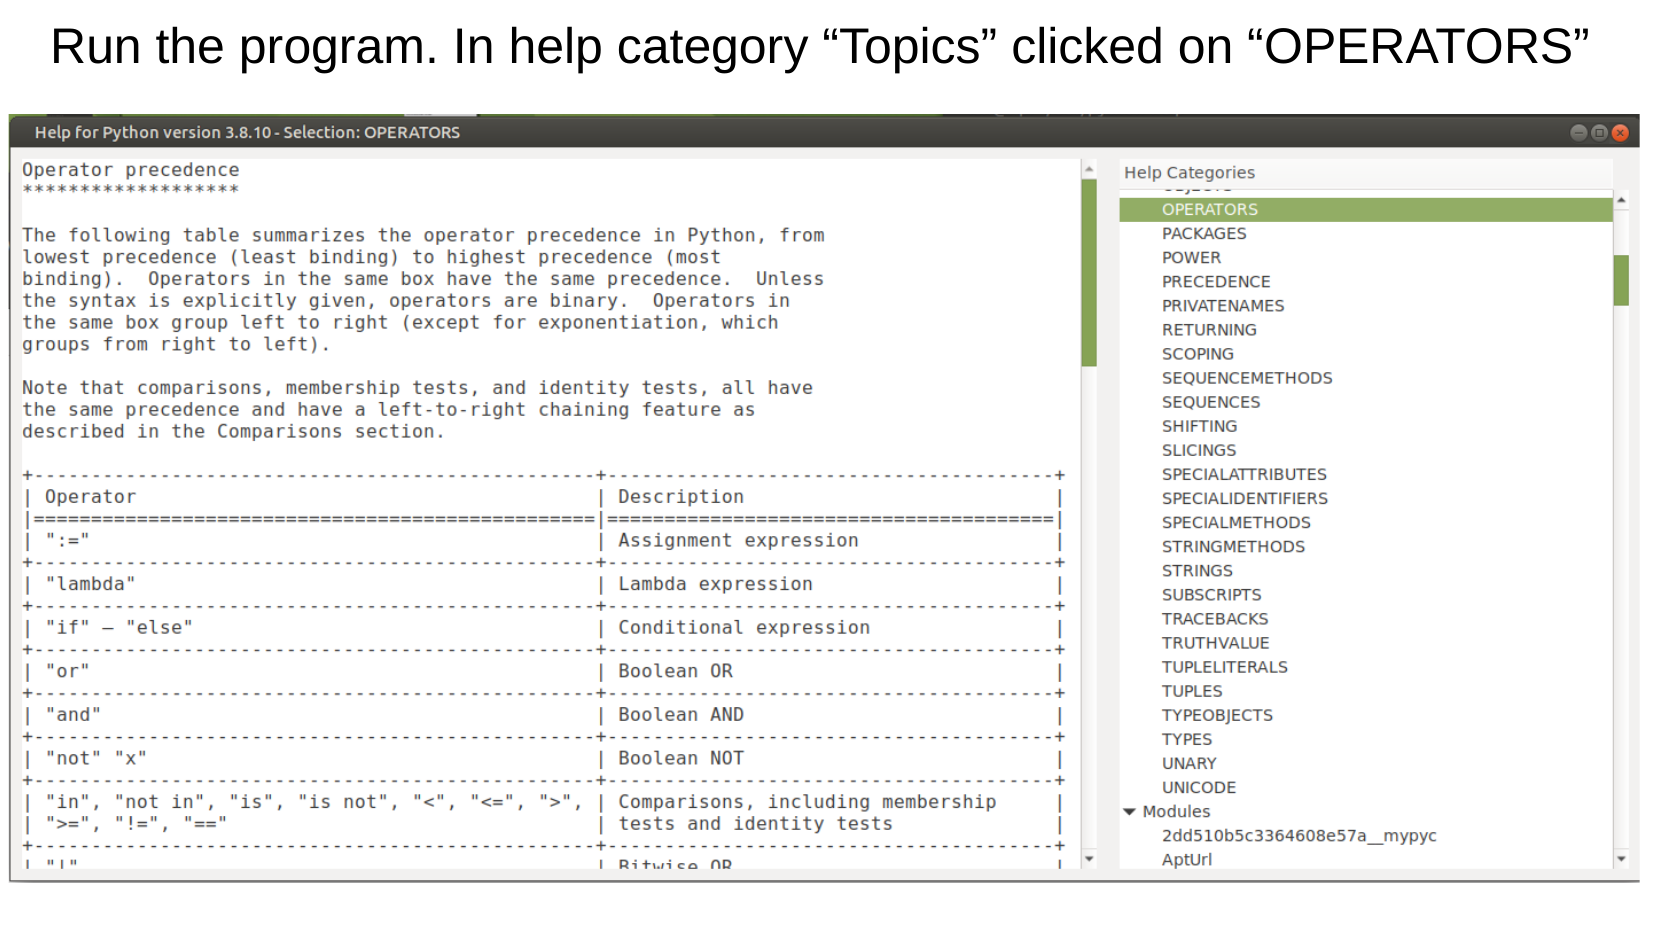

# Run the program. In help category “Topics” clicked on “OPERATORS”